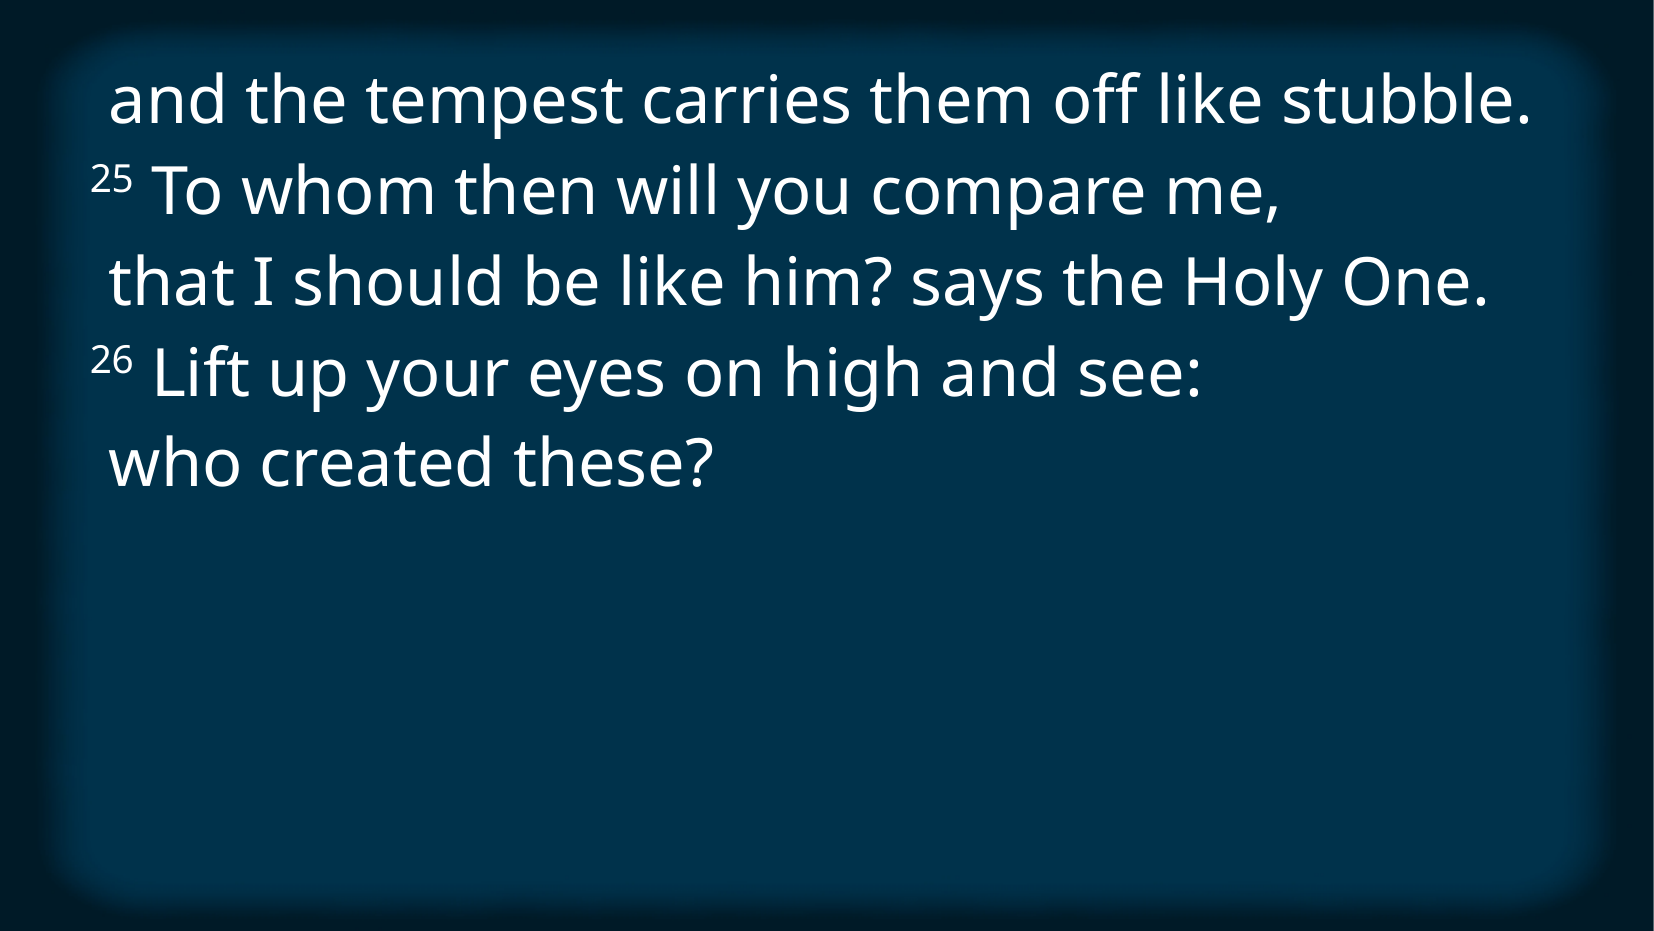

and the tempest carries them off like stubble.
25 To whom then will you compare me,
that I should be like him? says the Holy One.
26 Lift up your eyes on high and see:
who created these?